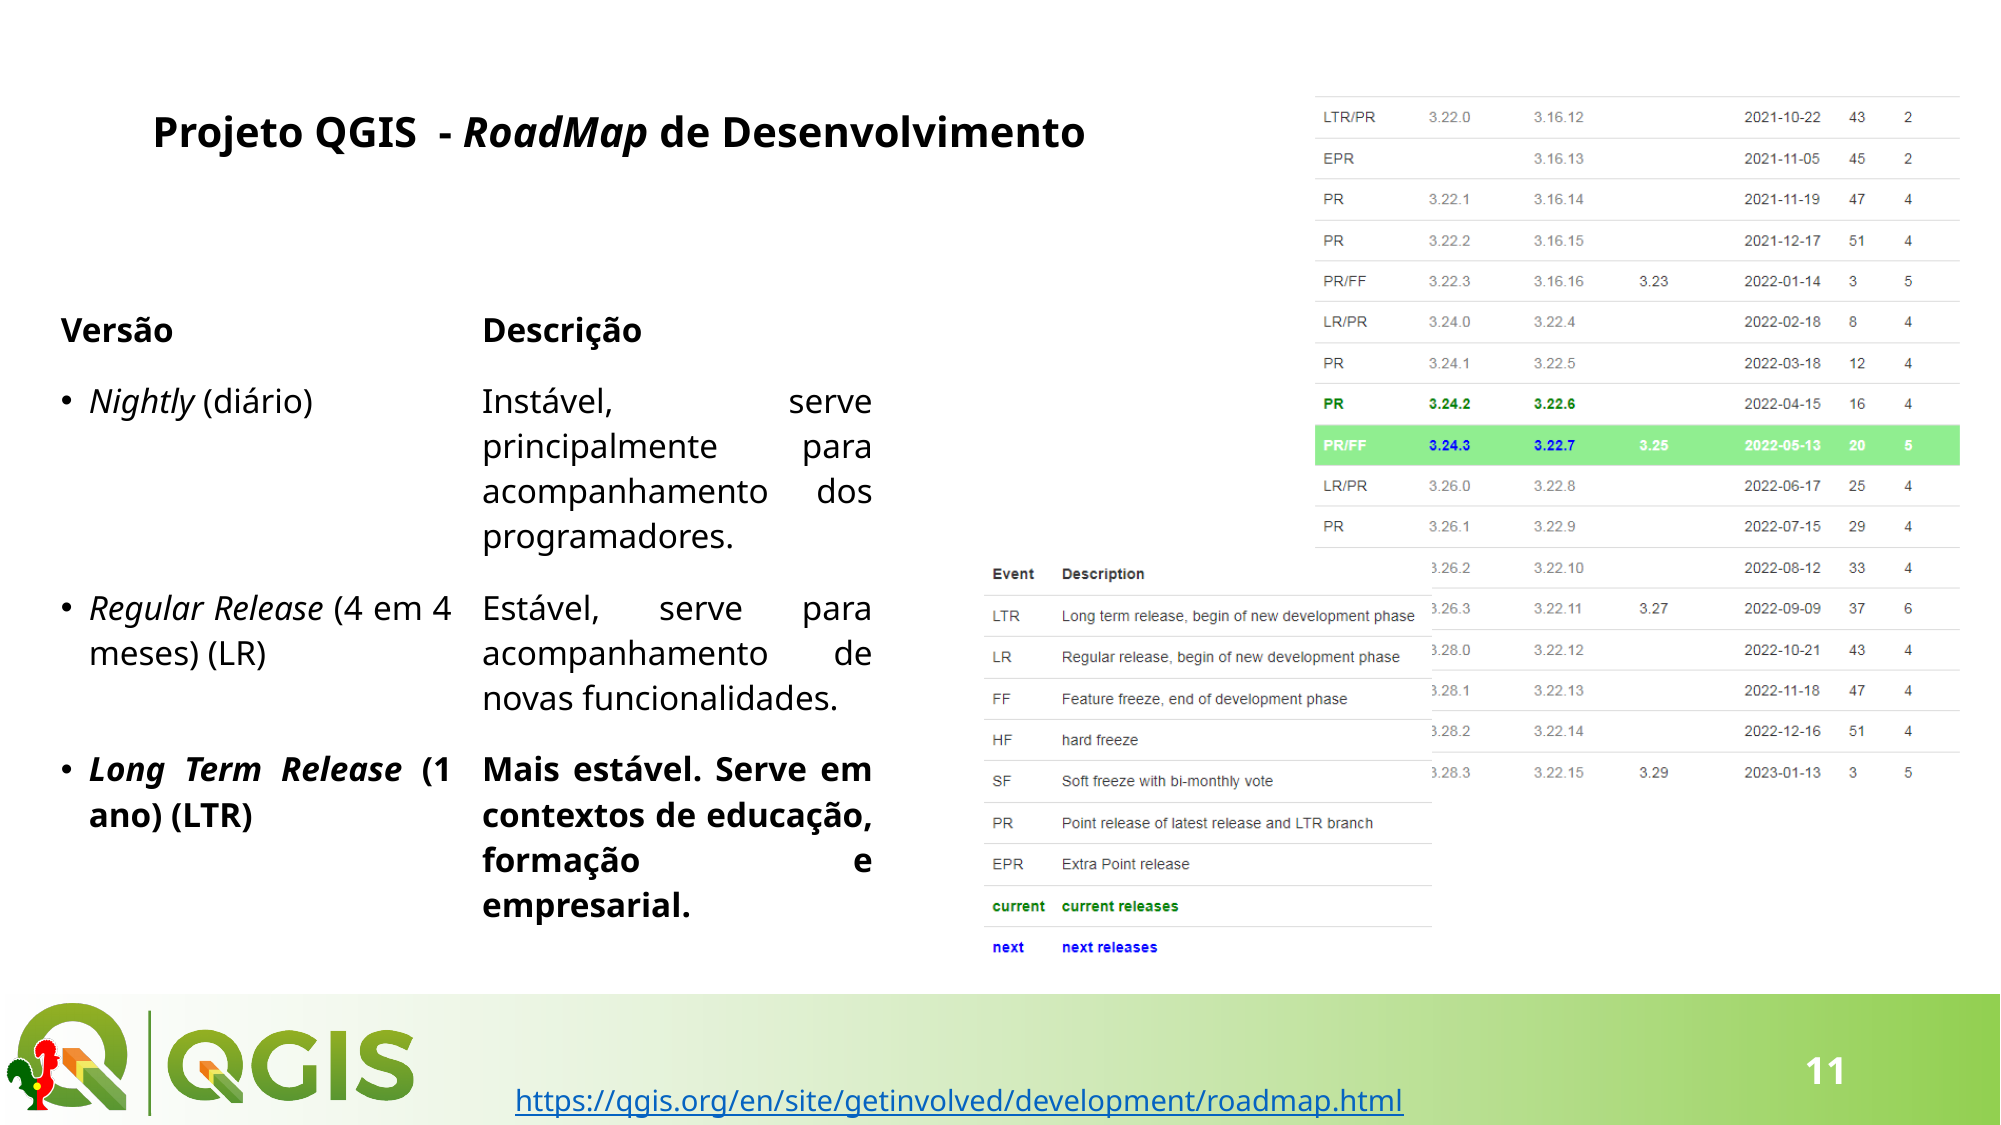

# Projeto QGIS - RoadMap de Desenvolvimento
| Versão | Descrição |
| --- | --- |
| Nightly (diário) | Instável, serve principalmente para acompanhamento dos programadores. |
| Regular Release (4 em 4 meses) (LR) | Estável, serve para acompanhamento de novas funcionalidades. |
| Long Term Release (1 ano) (LTR) | Mais estável. Serve em contextos de educação, formação e empresarial. |
https://qgis.org/en/site/getinvolved/development/roadmap.html